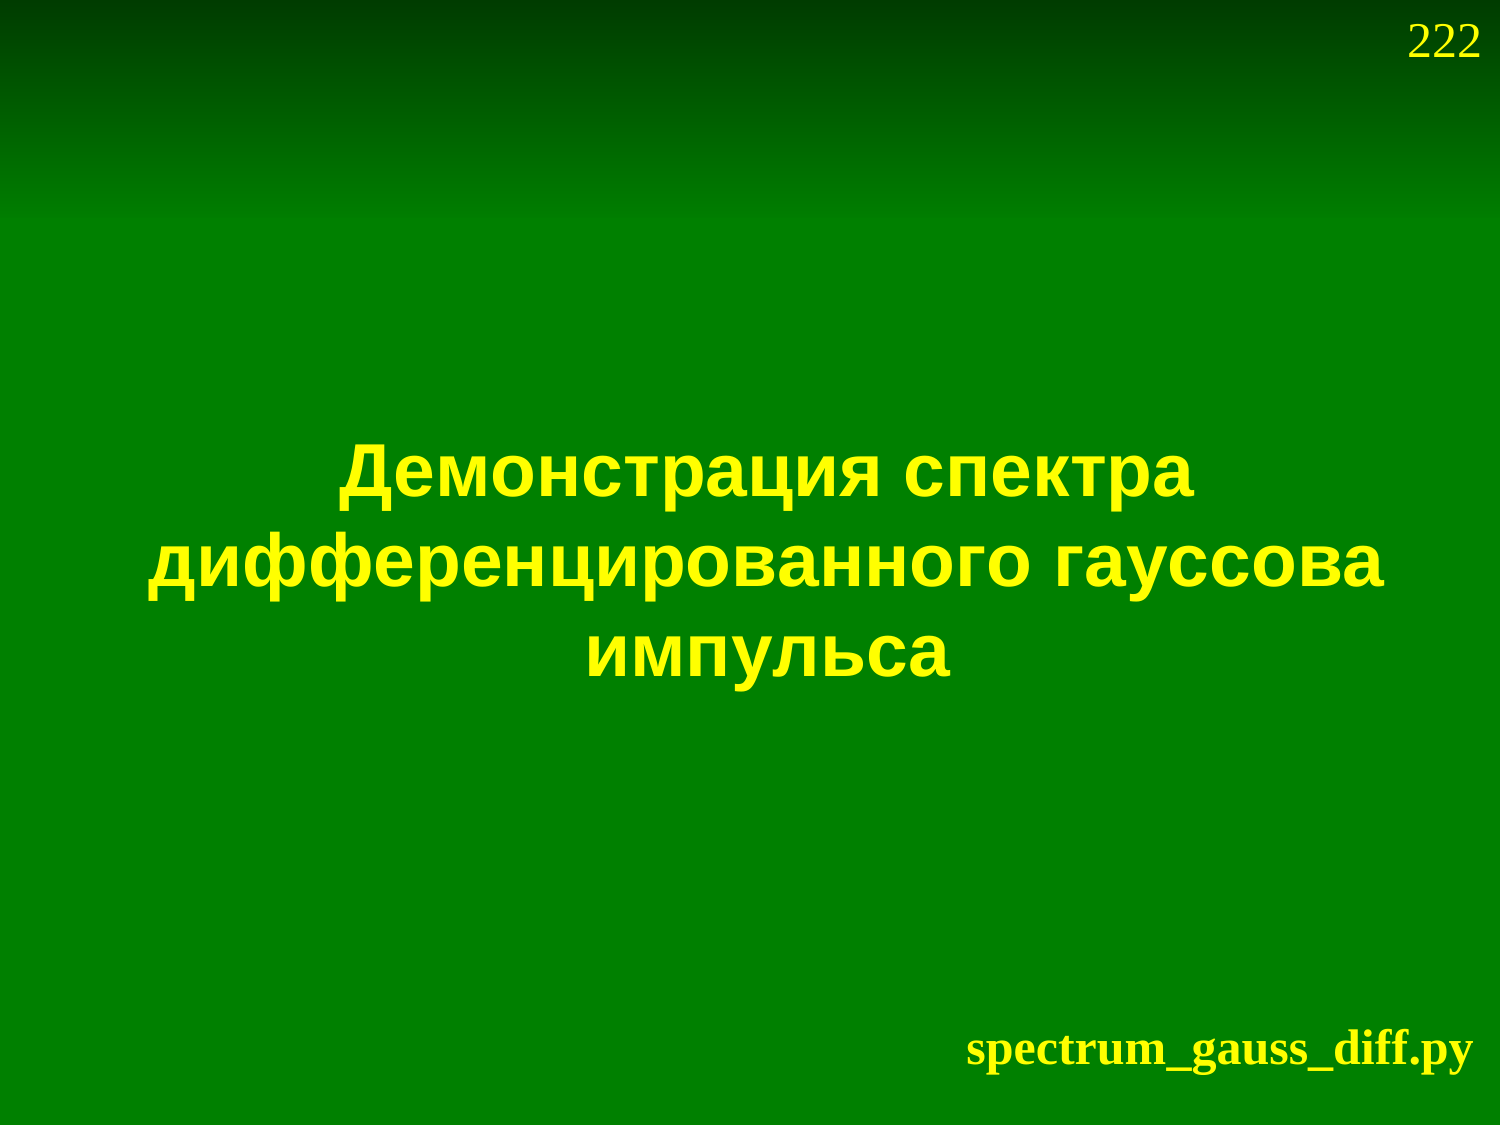

# Демонстрация спектра дифференцированного гауссова импульса
spectrum_gauss_diff.py